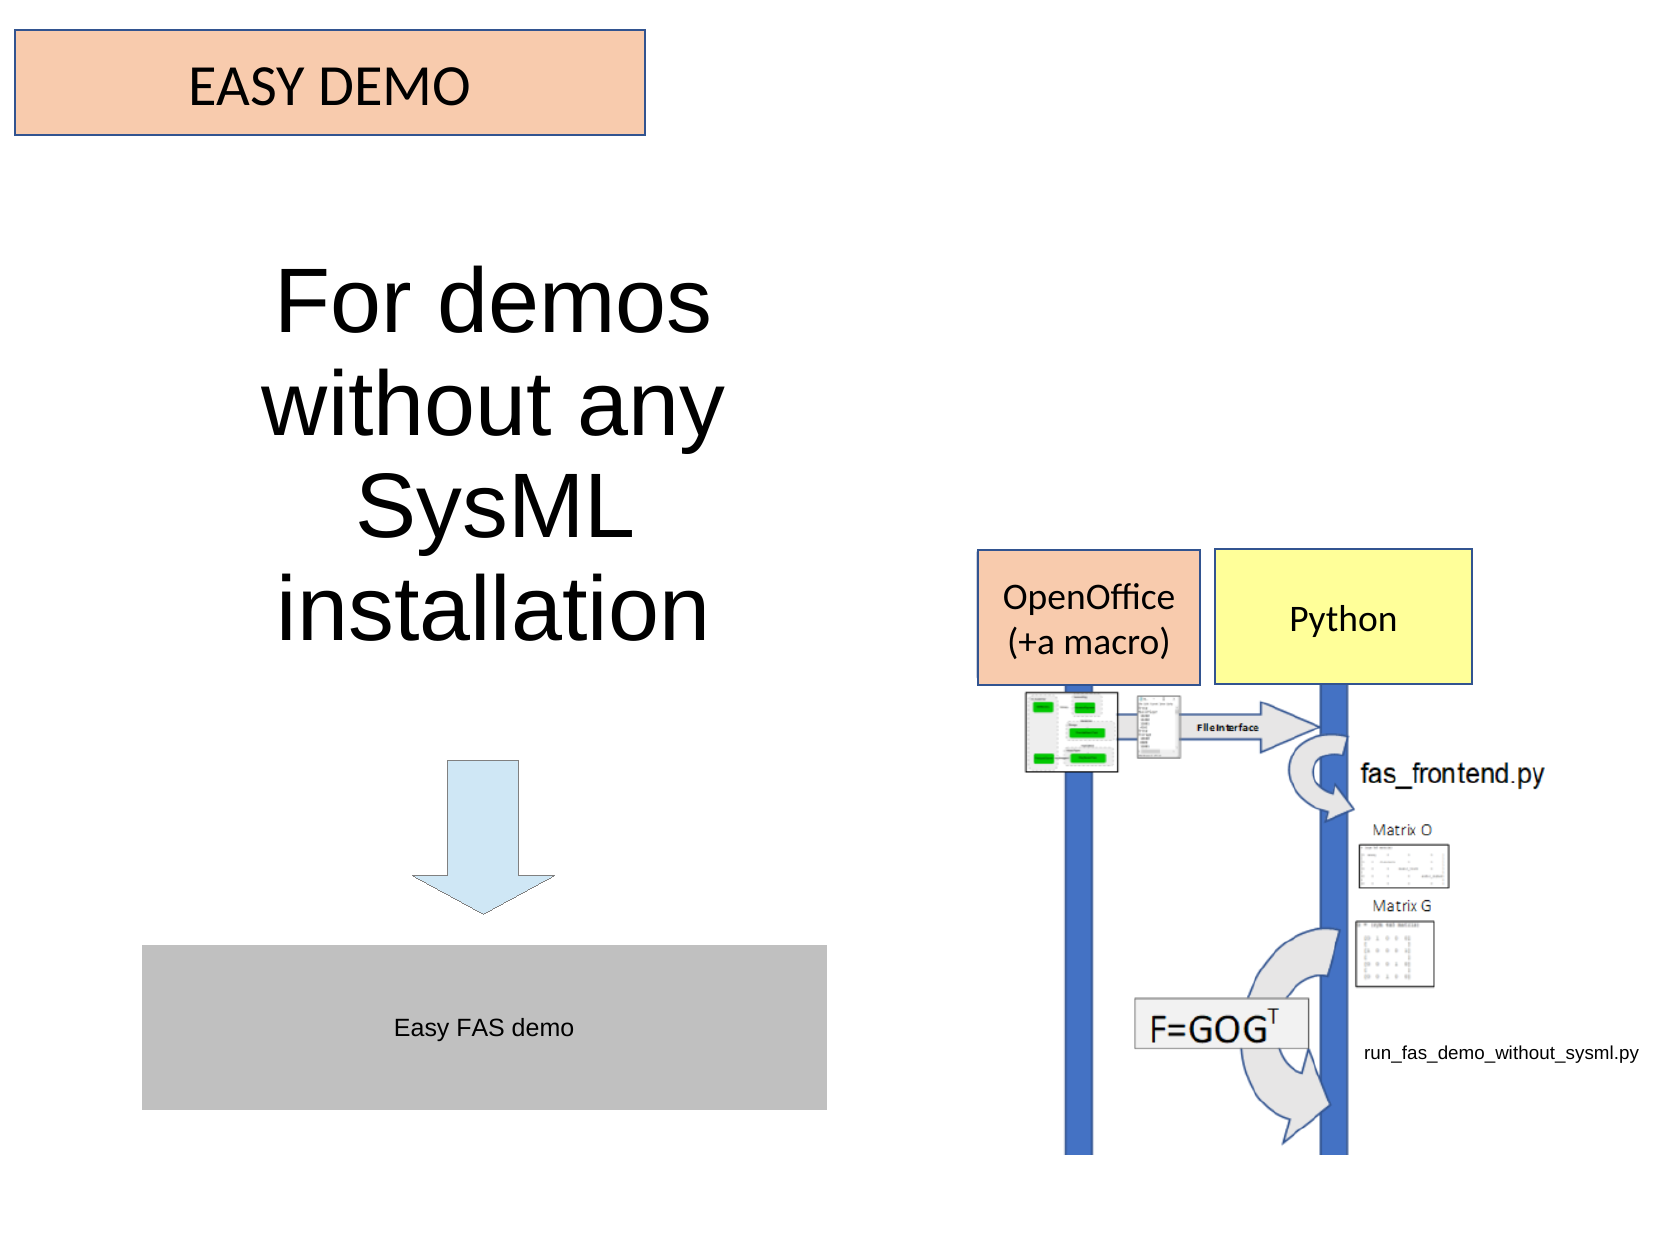

EASY DEMO
# For demos without any SysML installation
Python
OpenOffice
(+a macro)
run_fas_demo_without_sysml.py